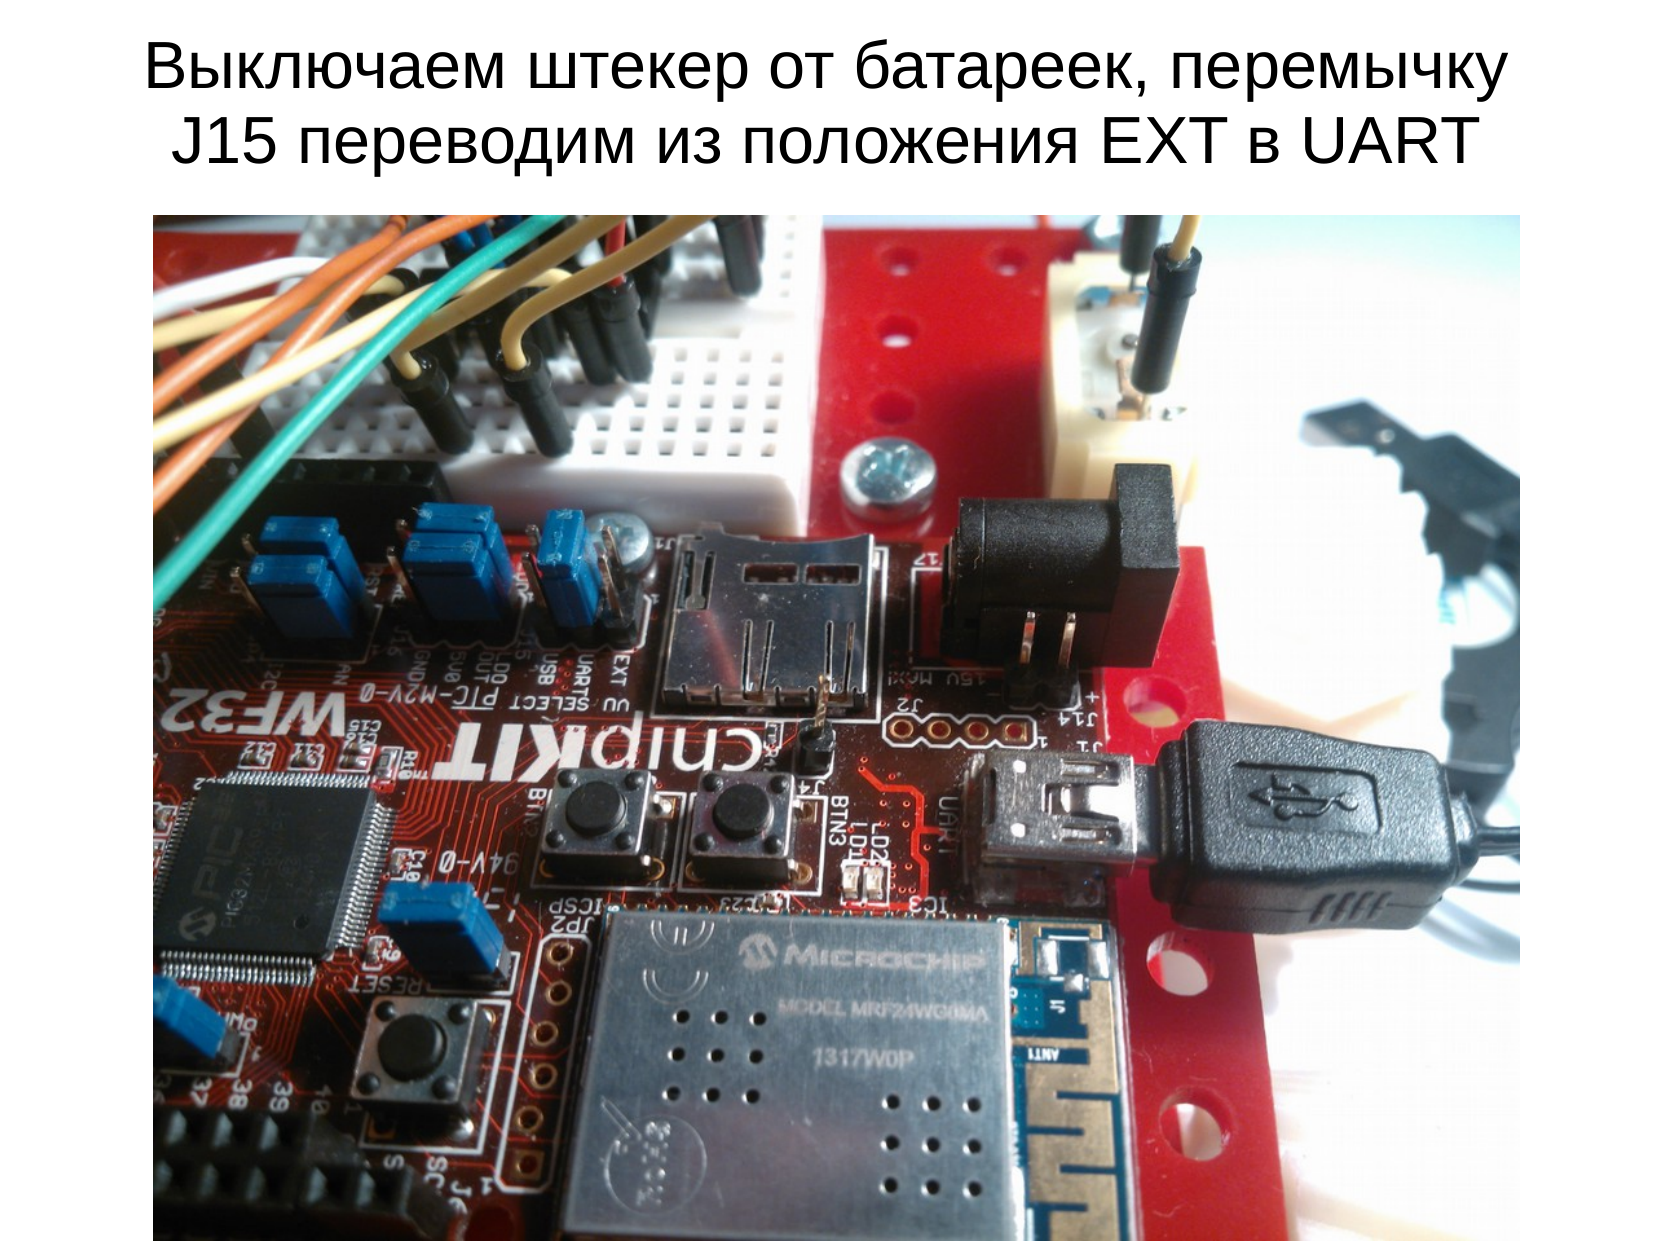

# Выключаем штекер от батареек, перемычку J15 переводим из положения EXT в UART